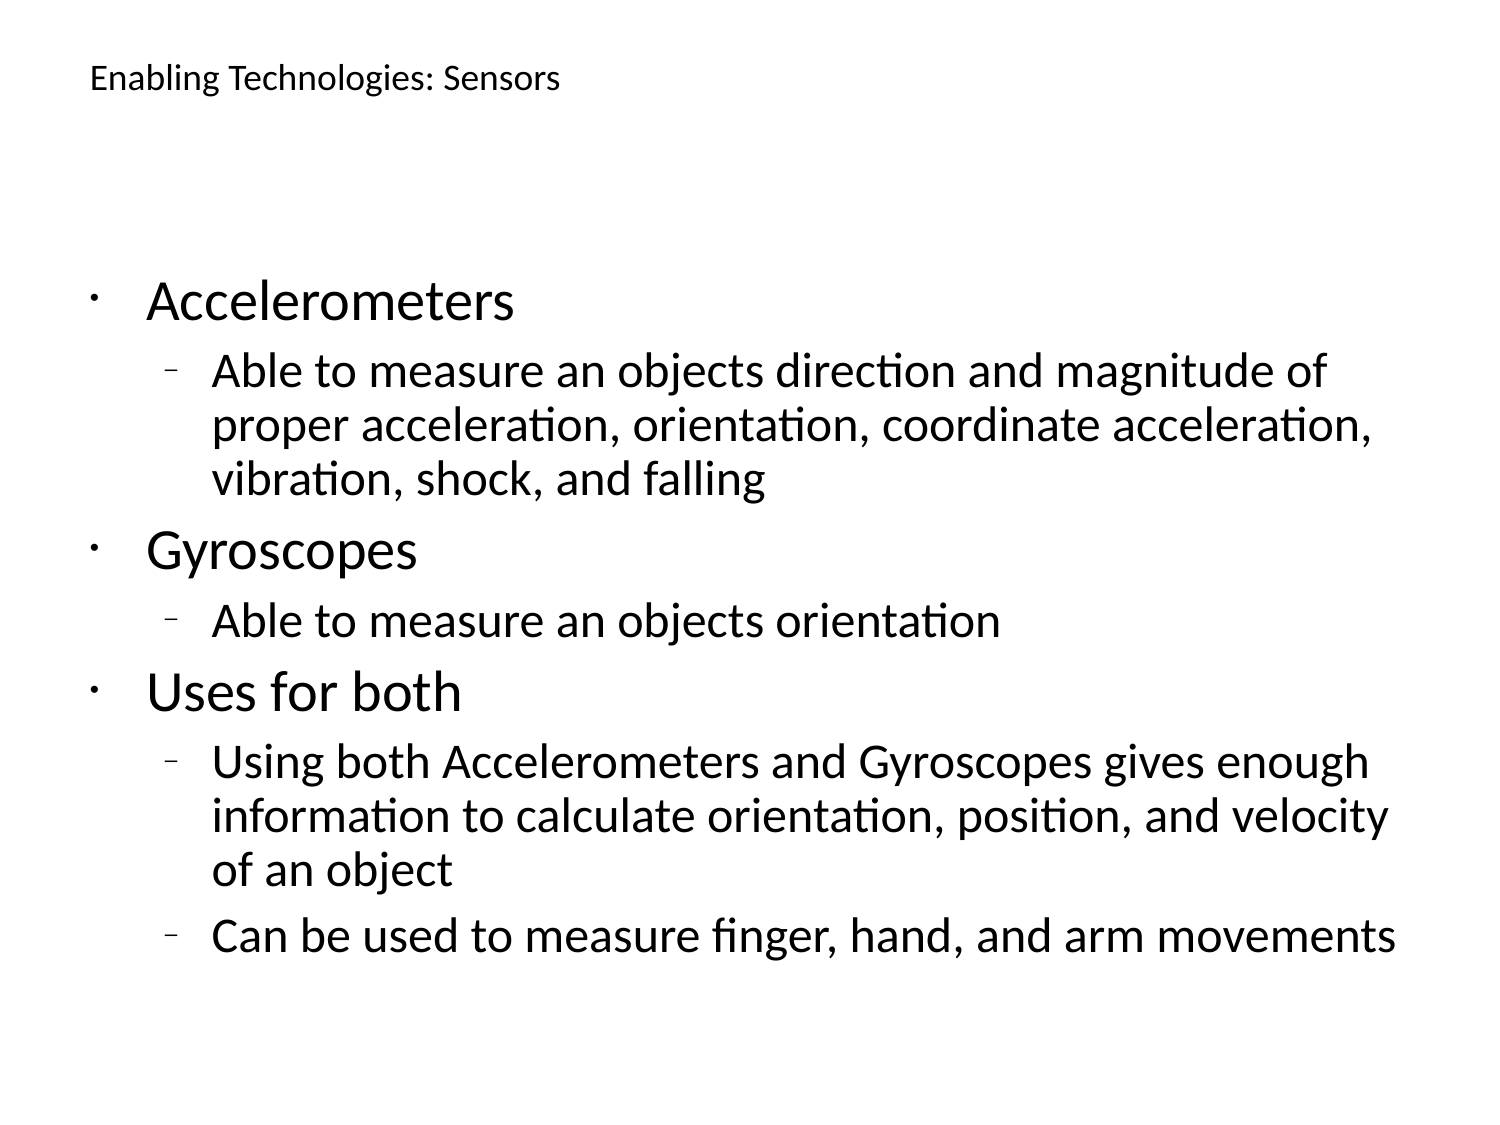

# Enabling Technologies: Sensors
Accelerometers
Able to measure an objects direction and magnitude of proper acceleration, orientation, coordinate acceleration, vibration, shock, and falling
Gyroscopes
Able to measure an objects orientation
Uses for both
Using both Accelerometers and Gyroscopes gives enough information to calculate orientation, position, and velocity of an object
Can be used to measure finger, hand, and arm movements